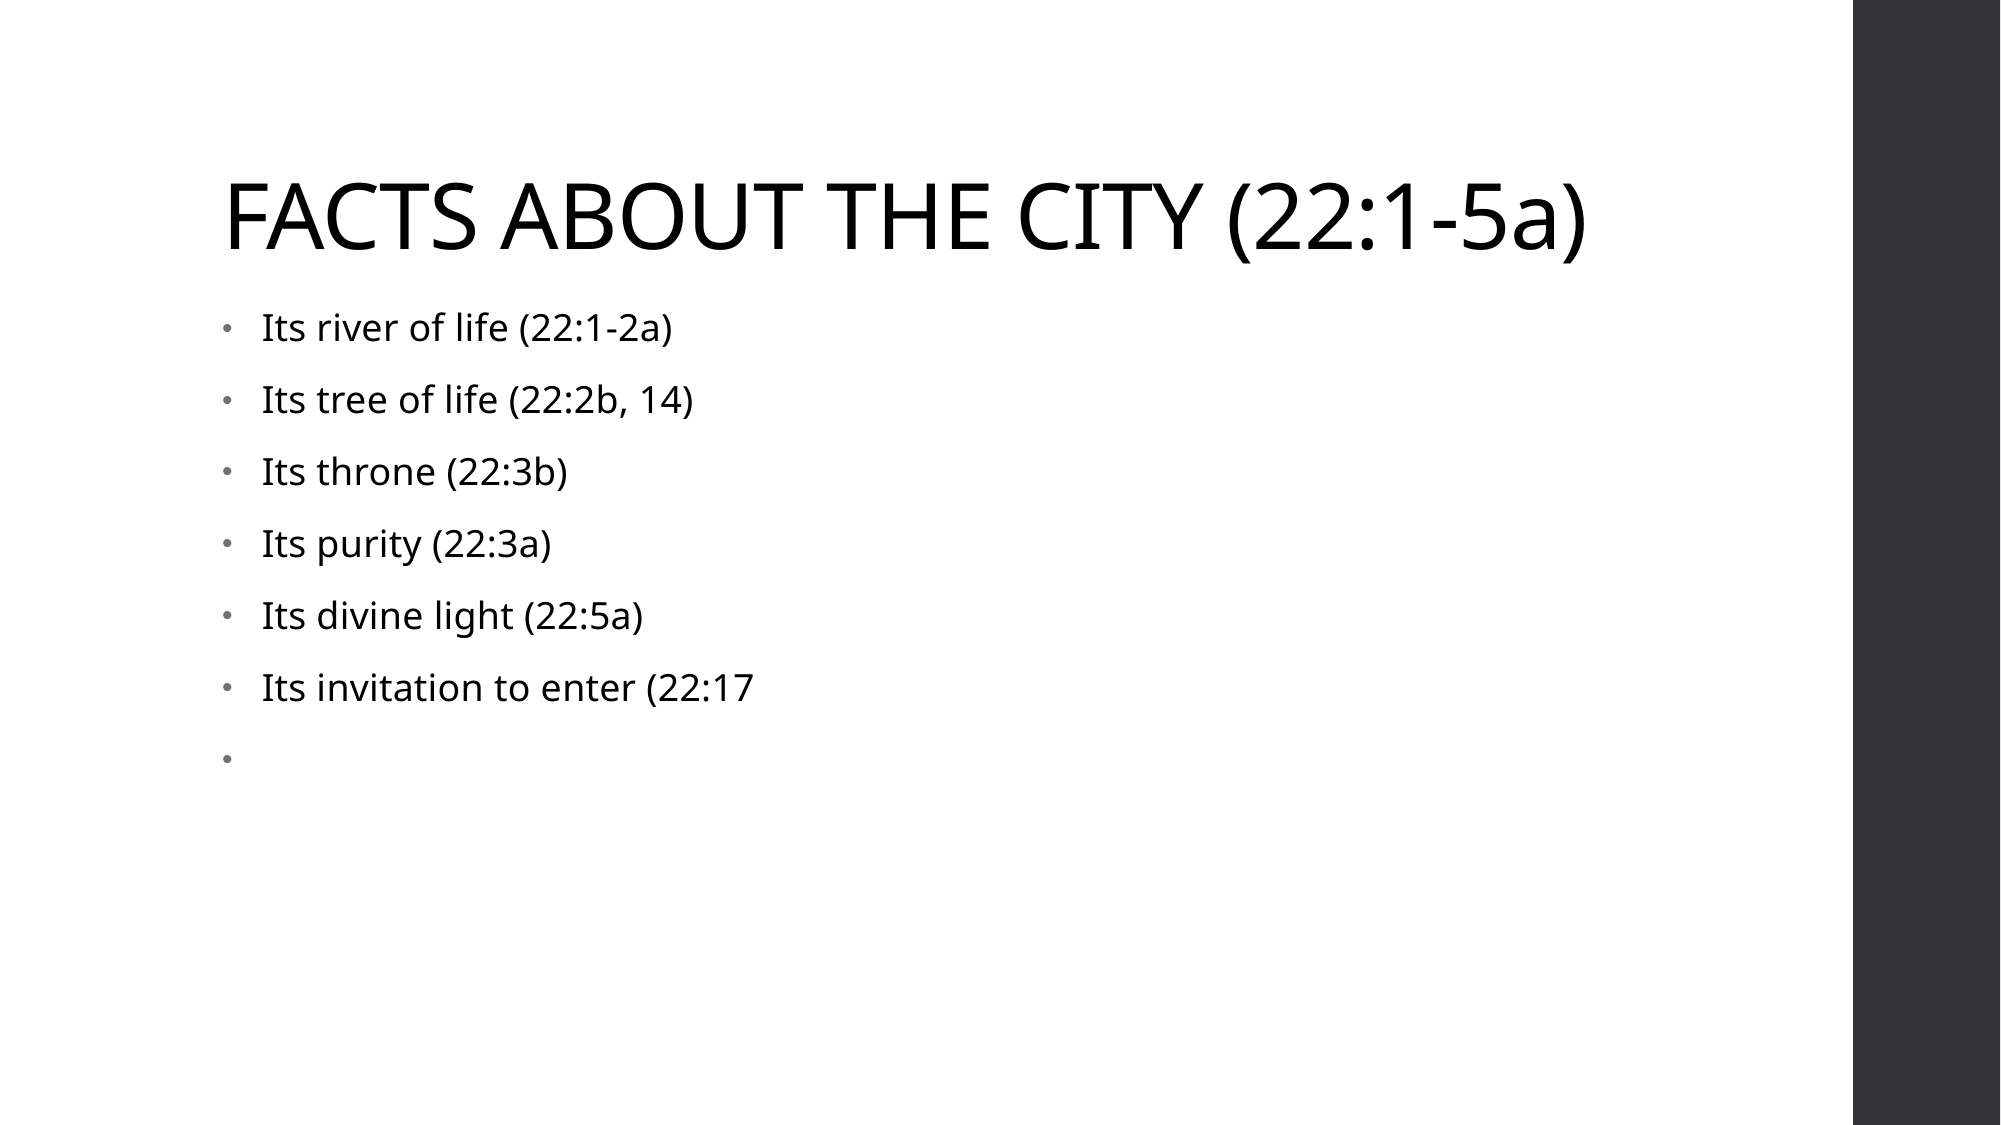

# FACTS ABOUT THE CITY (22:1-5a)
 Its river of life (22:1-2a)
 Its tree of life (22:2b, 14)
 Its throne (22:3b)
 Its purity (22:3a)
 Its divine light (22:5a)
 Its invitation to enter (22:17